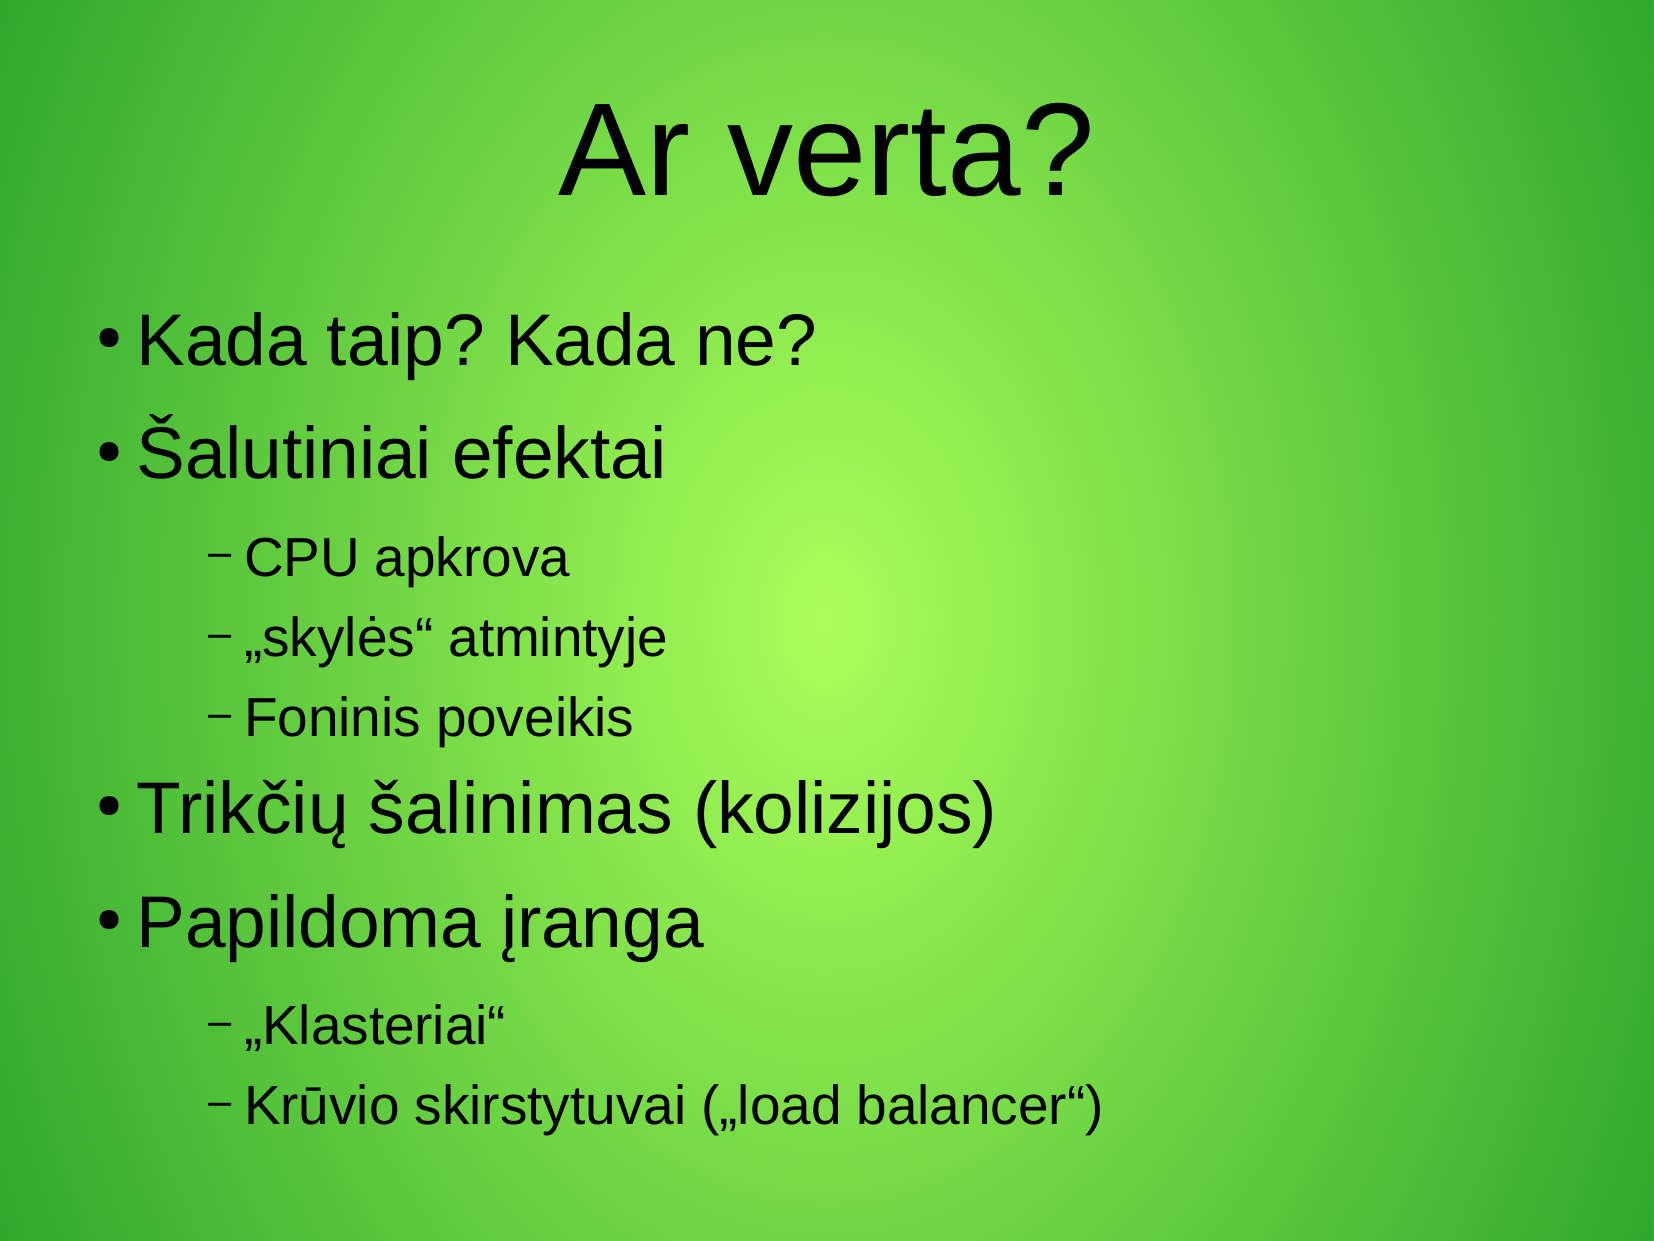

# Ar verta?
Kada taip? Kada ne?
Šalutiniai efektai
CPU apkrova
„skylės“ atmintyje
Foninis poveikis
Trikčių šalinimas (kolizijos)
Papildoma įranga
„Klasteriai“
Krūvio skirstytuvai („load balancer“)